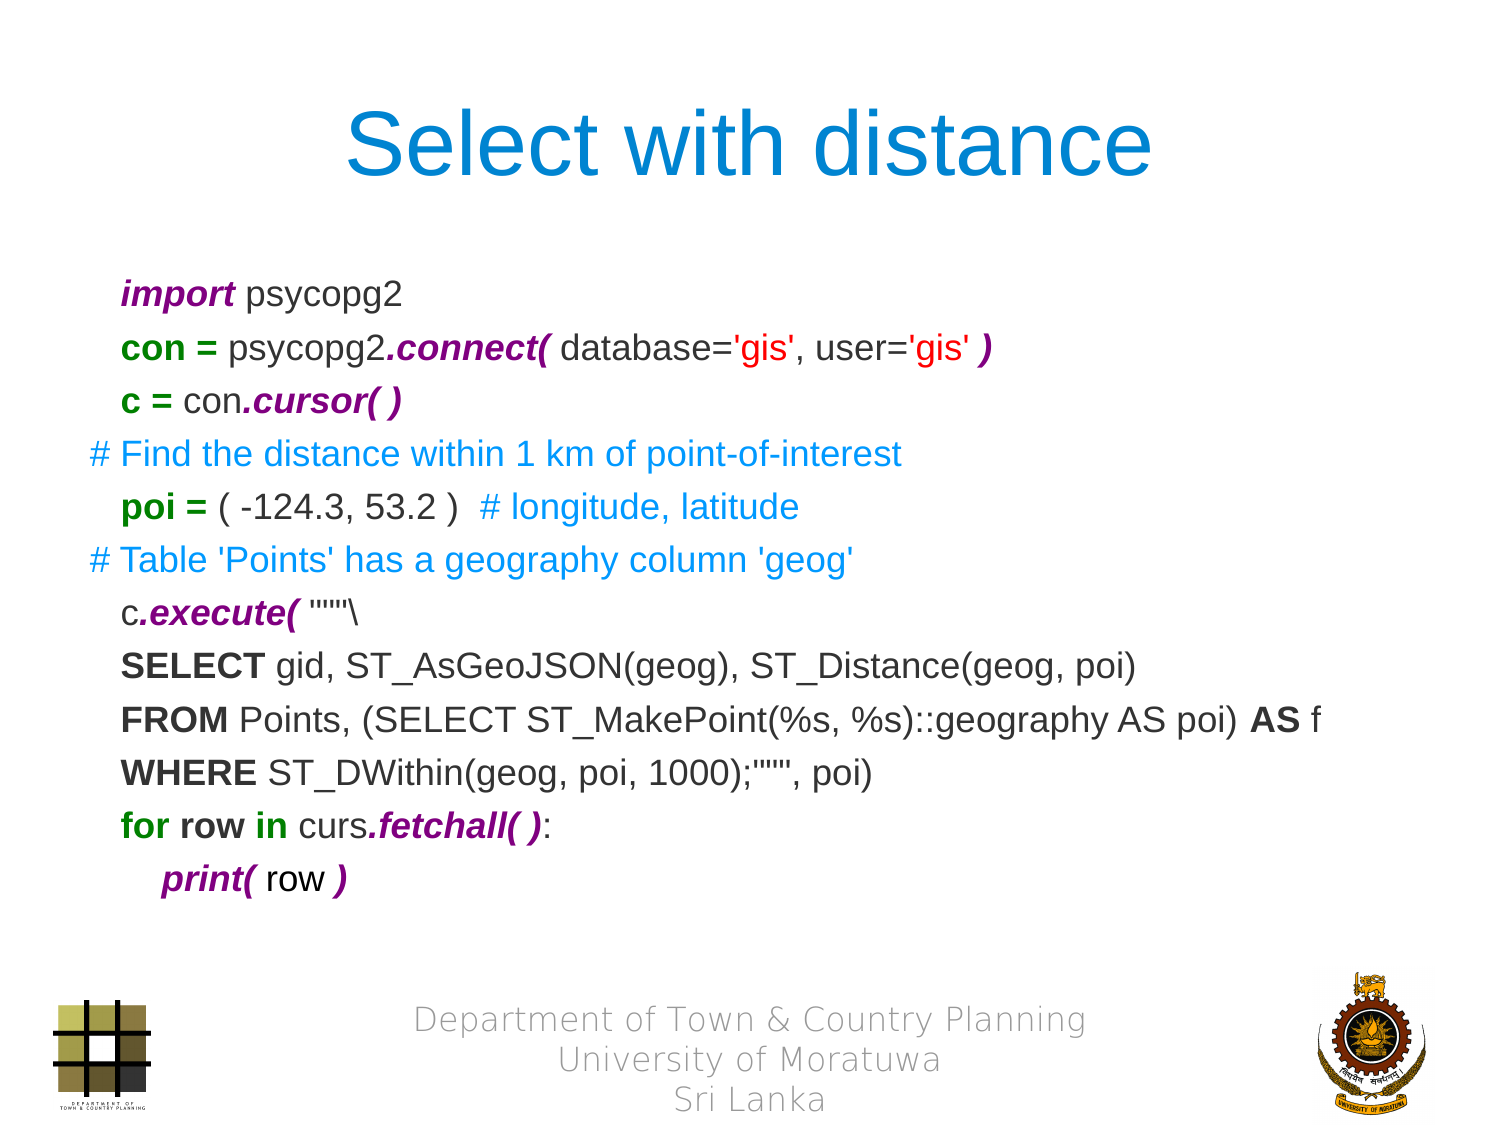

# Select with distance
import psycopg2
con = psycopg2.connect( database='gis', user='gis' )
c = con.cursor( )
# Find the distance within 1 km of point-of-interest
poi = ( -124.3, 53.2 ) # longitude, latitude
# Table 'Points' has a geography column 'geog'
c.execute( """\
SELECT gid, ST_AsGeoJSON(geog), ST_Distance(geog, poi)
FROM Points, (SELECT ST_MakePoint(%s, %s)::geography AS poi) AS f
WHERE ST_DWithin(geog, poi, 1000);""", poi)
for row in curs.fetchall( ):
 print( row )